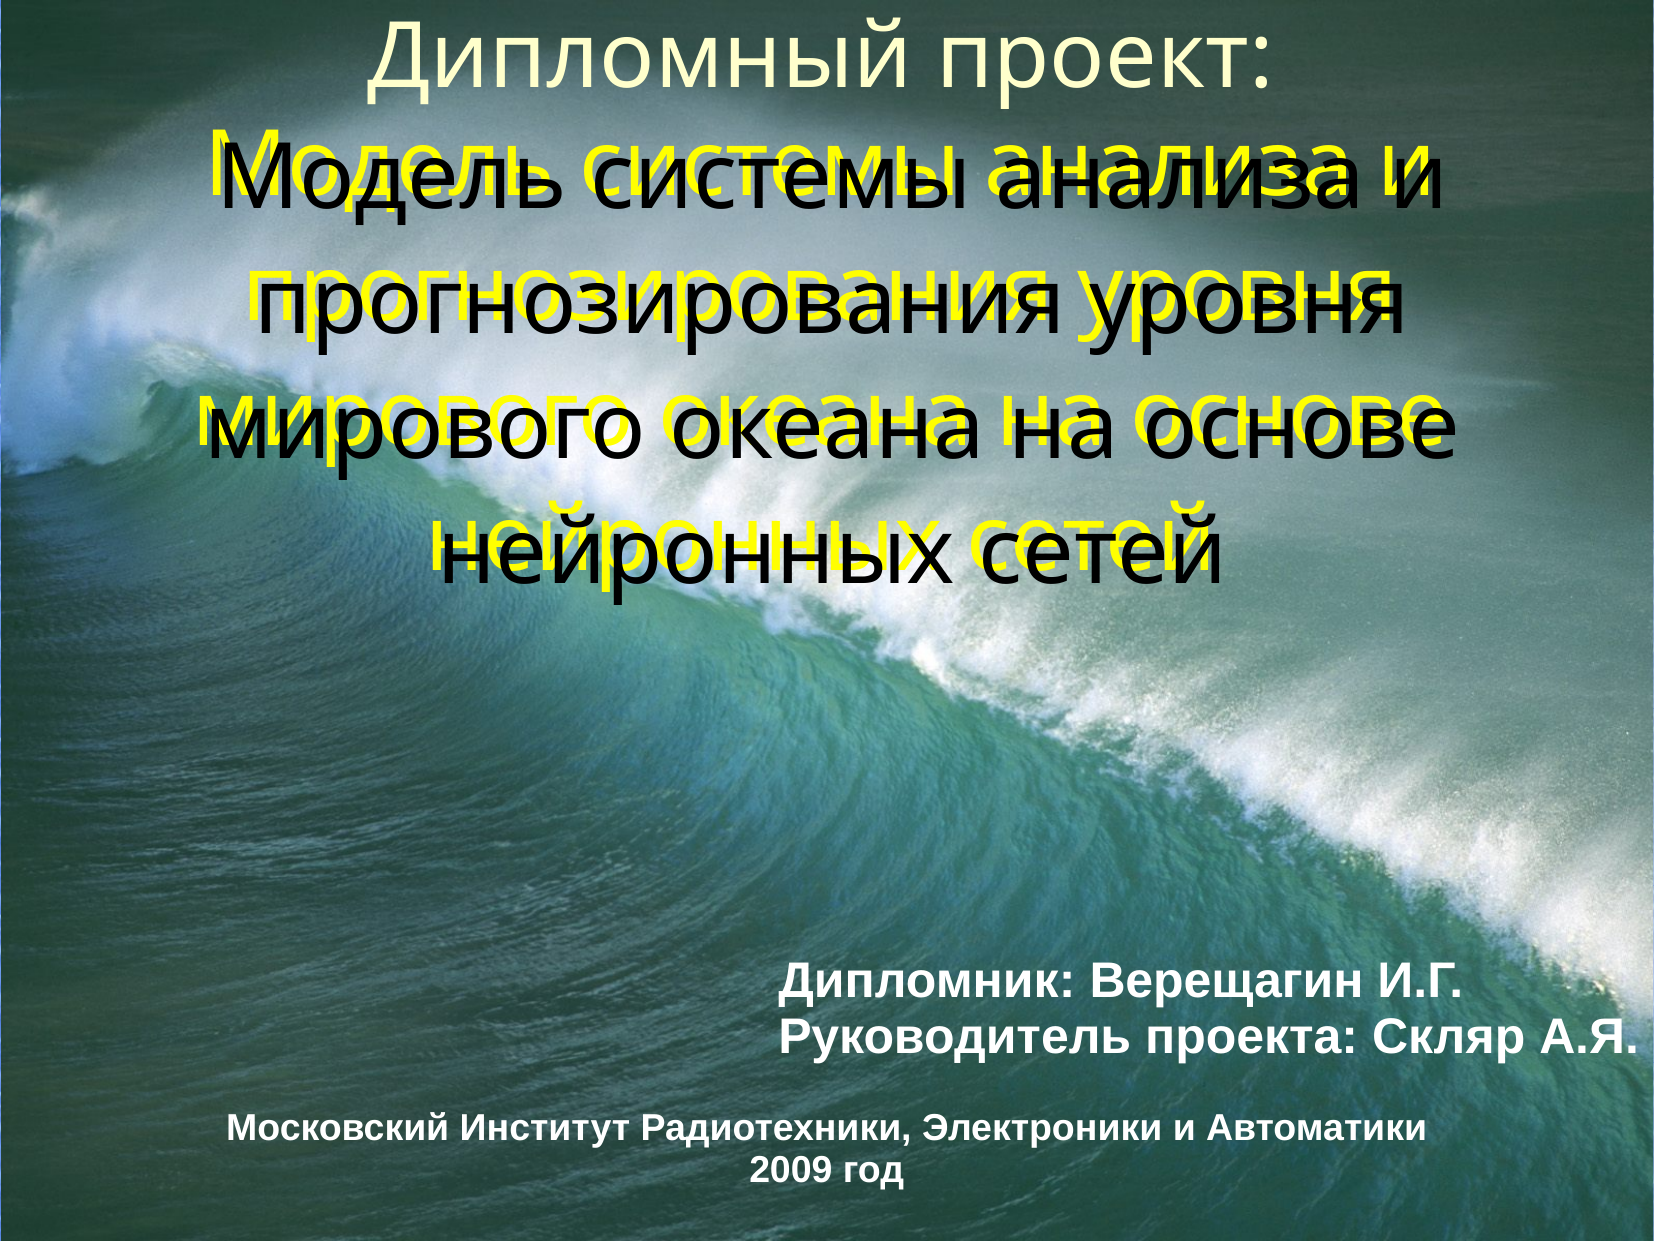

Дипломный проект:
# Модель системы анализа и прогнозирования уровня мирового океана на основе нейронных сетей
Модель системы анализа и прогнозирования уровня мирового океана на основе нейронных сетей
Дипломник: Верещагин И.Г.
Руководитель проекта: Скляр А.Я.
Московский Институт Радиотехники, Электроники и Автоматики
2009 год